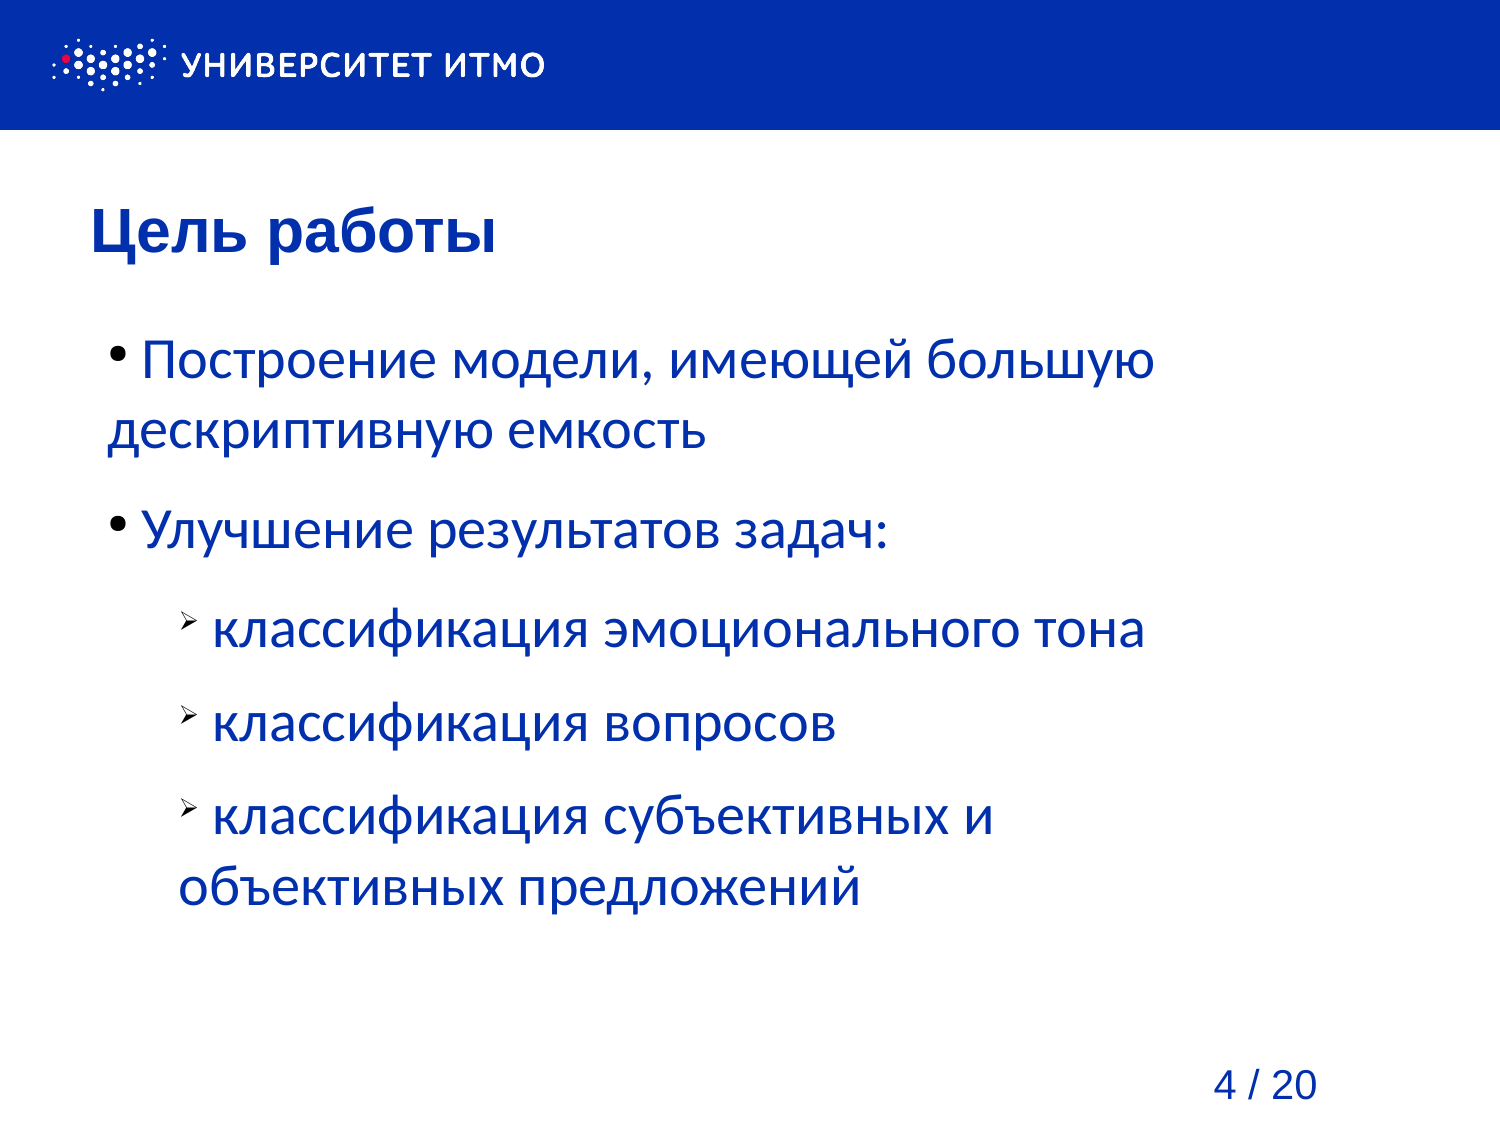

Цель работы
# Построение модели, имеющей большую дескриптивную емкость
 Улучшение результатов задач:
 классификация эмоционального тона
 классификация вопросов
 классификация субъективных и 	 объективных предложений